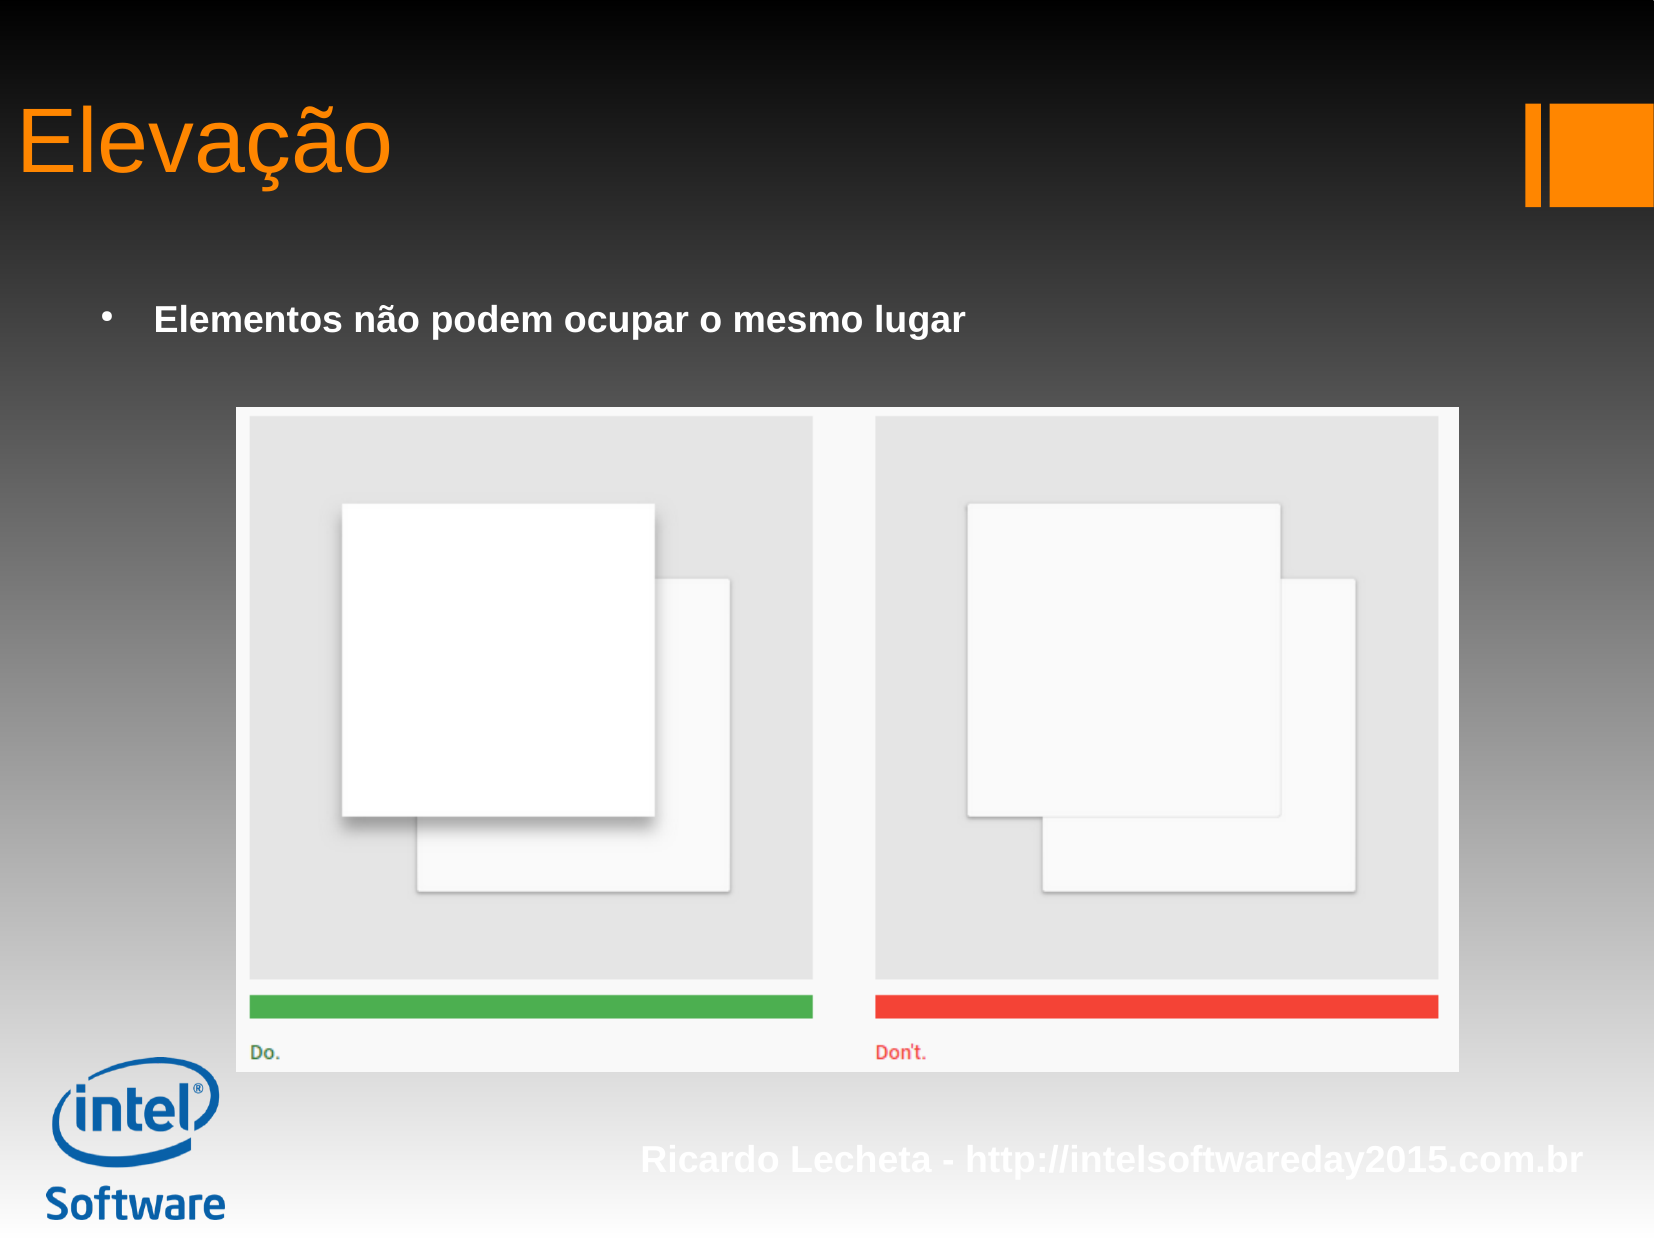

# Elevação
Elementos não podem ocupar o mesmo lugar
Ricardo Lecheta - http://intelsoftwareday2015.com.br